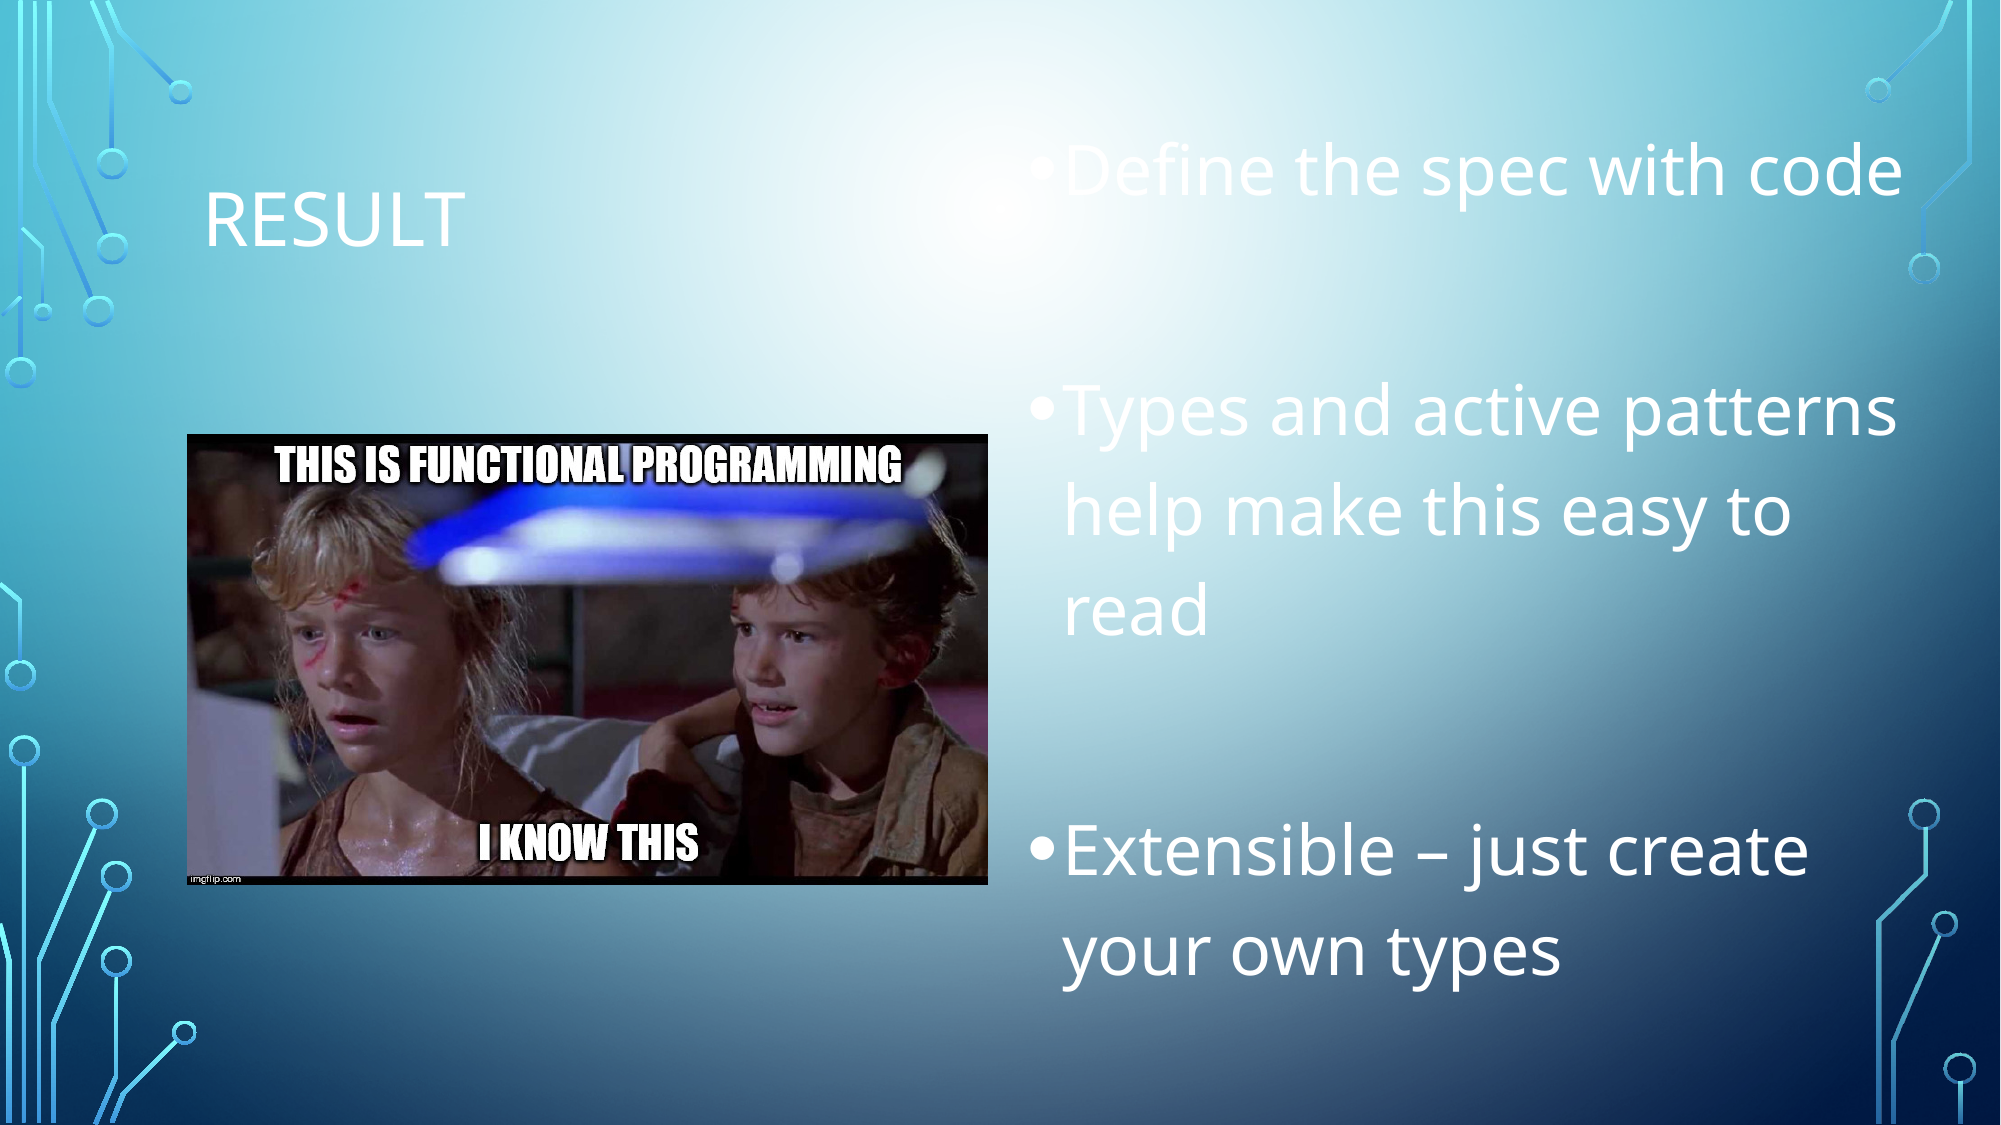

# Result
Define the spec with code
Types and active patterns help make this easy to read
Extensible – just create your own types